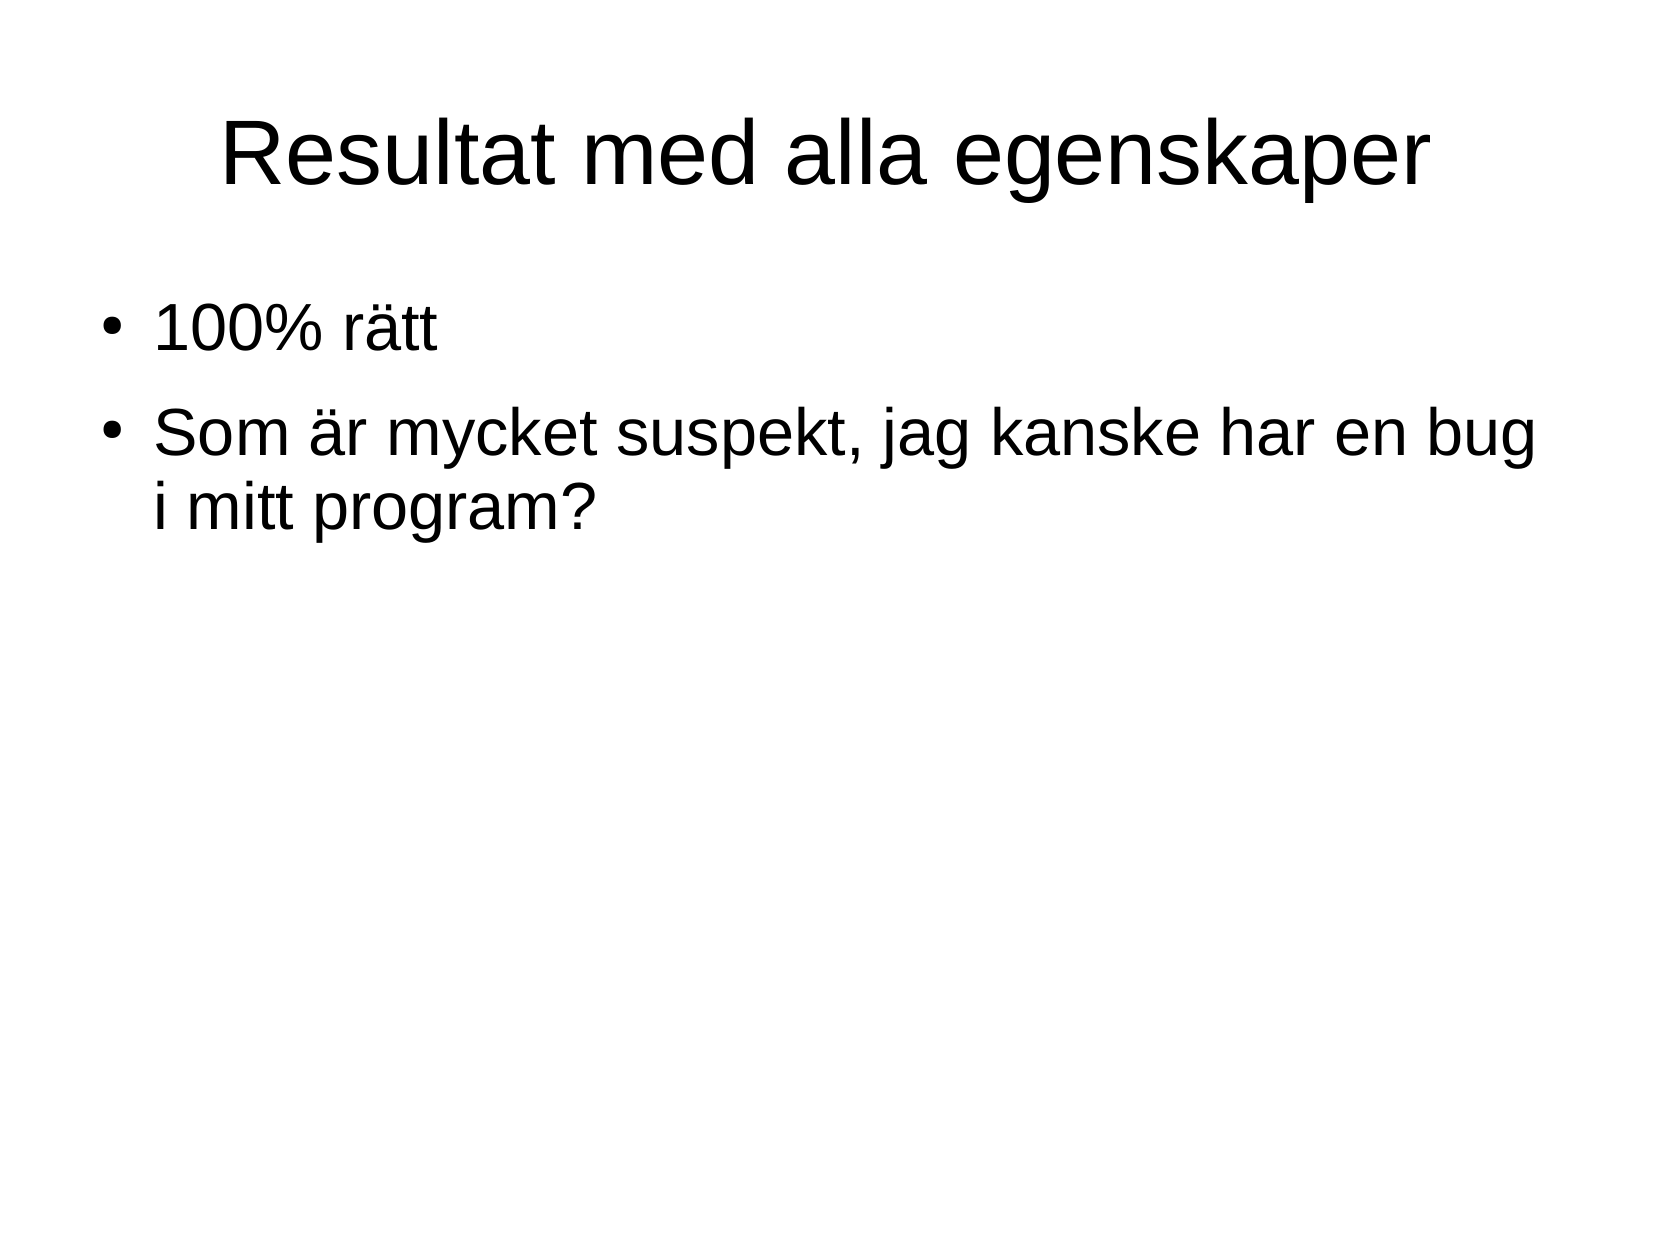

# Resultat med alla egenskaper
100% rätt
Som är mycket suspekt, jag kanske har en bug i mitt program?